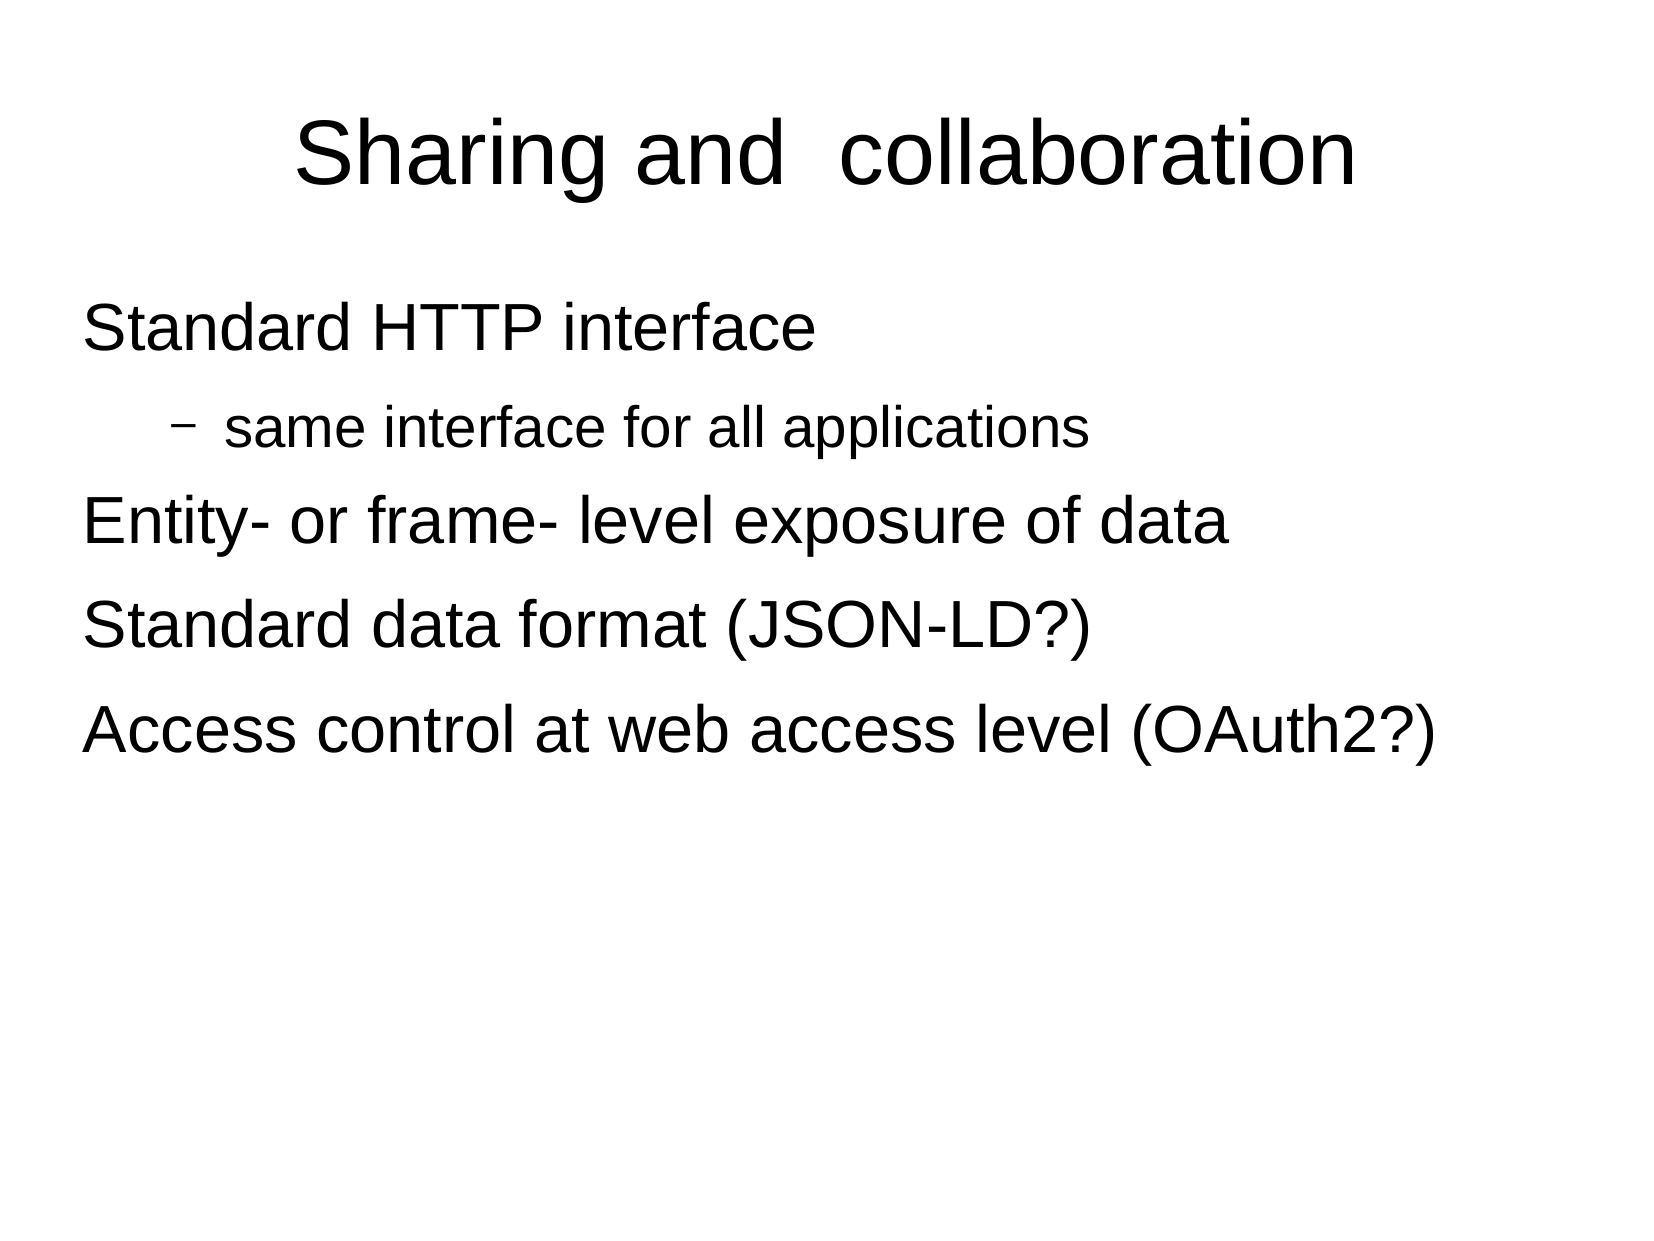

# Sharing and collaboration
Standard HTTP interface
same interface for all applications
Entity- or frame- level exposure of data
Standard data format (JSON-LD?)
Access control at web access level (OAuth2?)